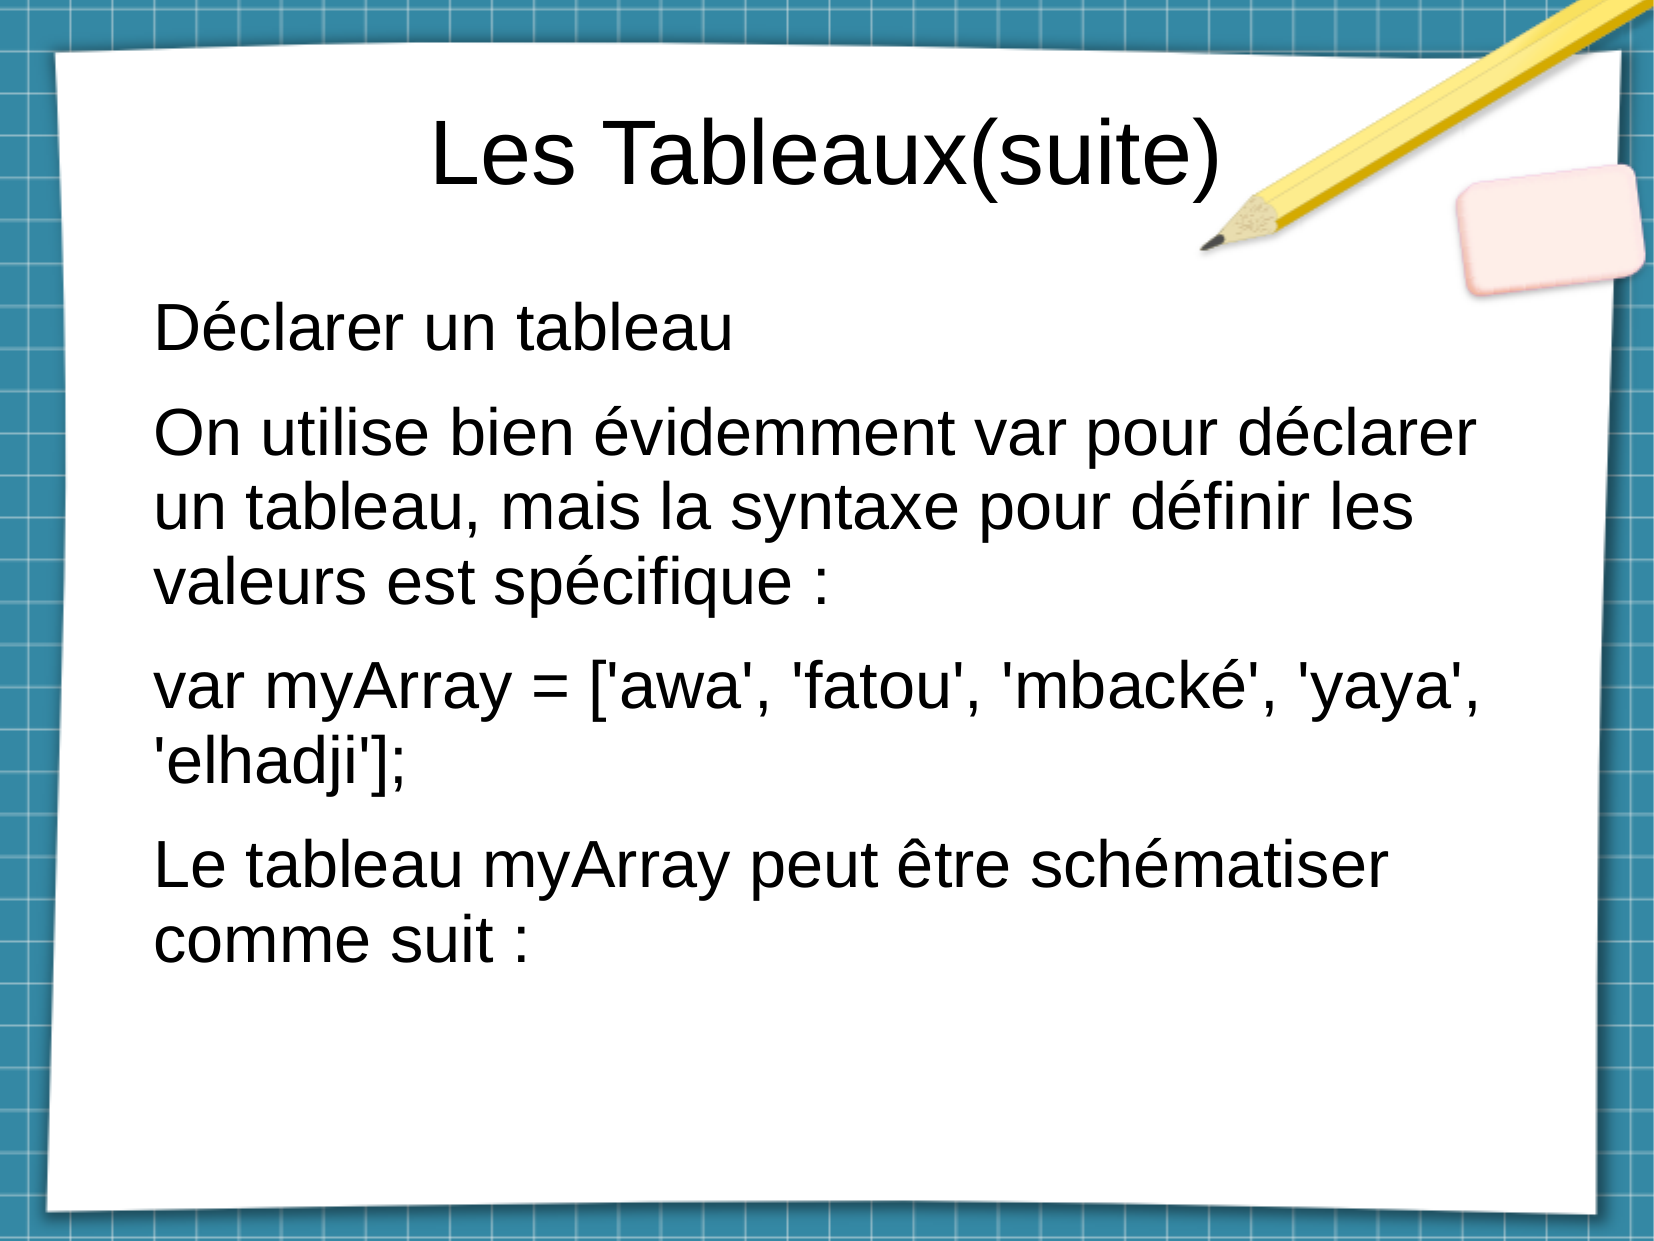

# Les Tableaux(suite)
Déclarer un tableau
On utilise bien évidemment var pour déclarer un tableau, mais la syntaxe pour définir les valeurs est spécifique :
var myArray = ['awa', 'fatou', 'mbacké', 'yaya', 'elhadji'];
Le tableau myArray peut être schématiser comme suit :